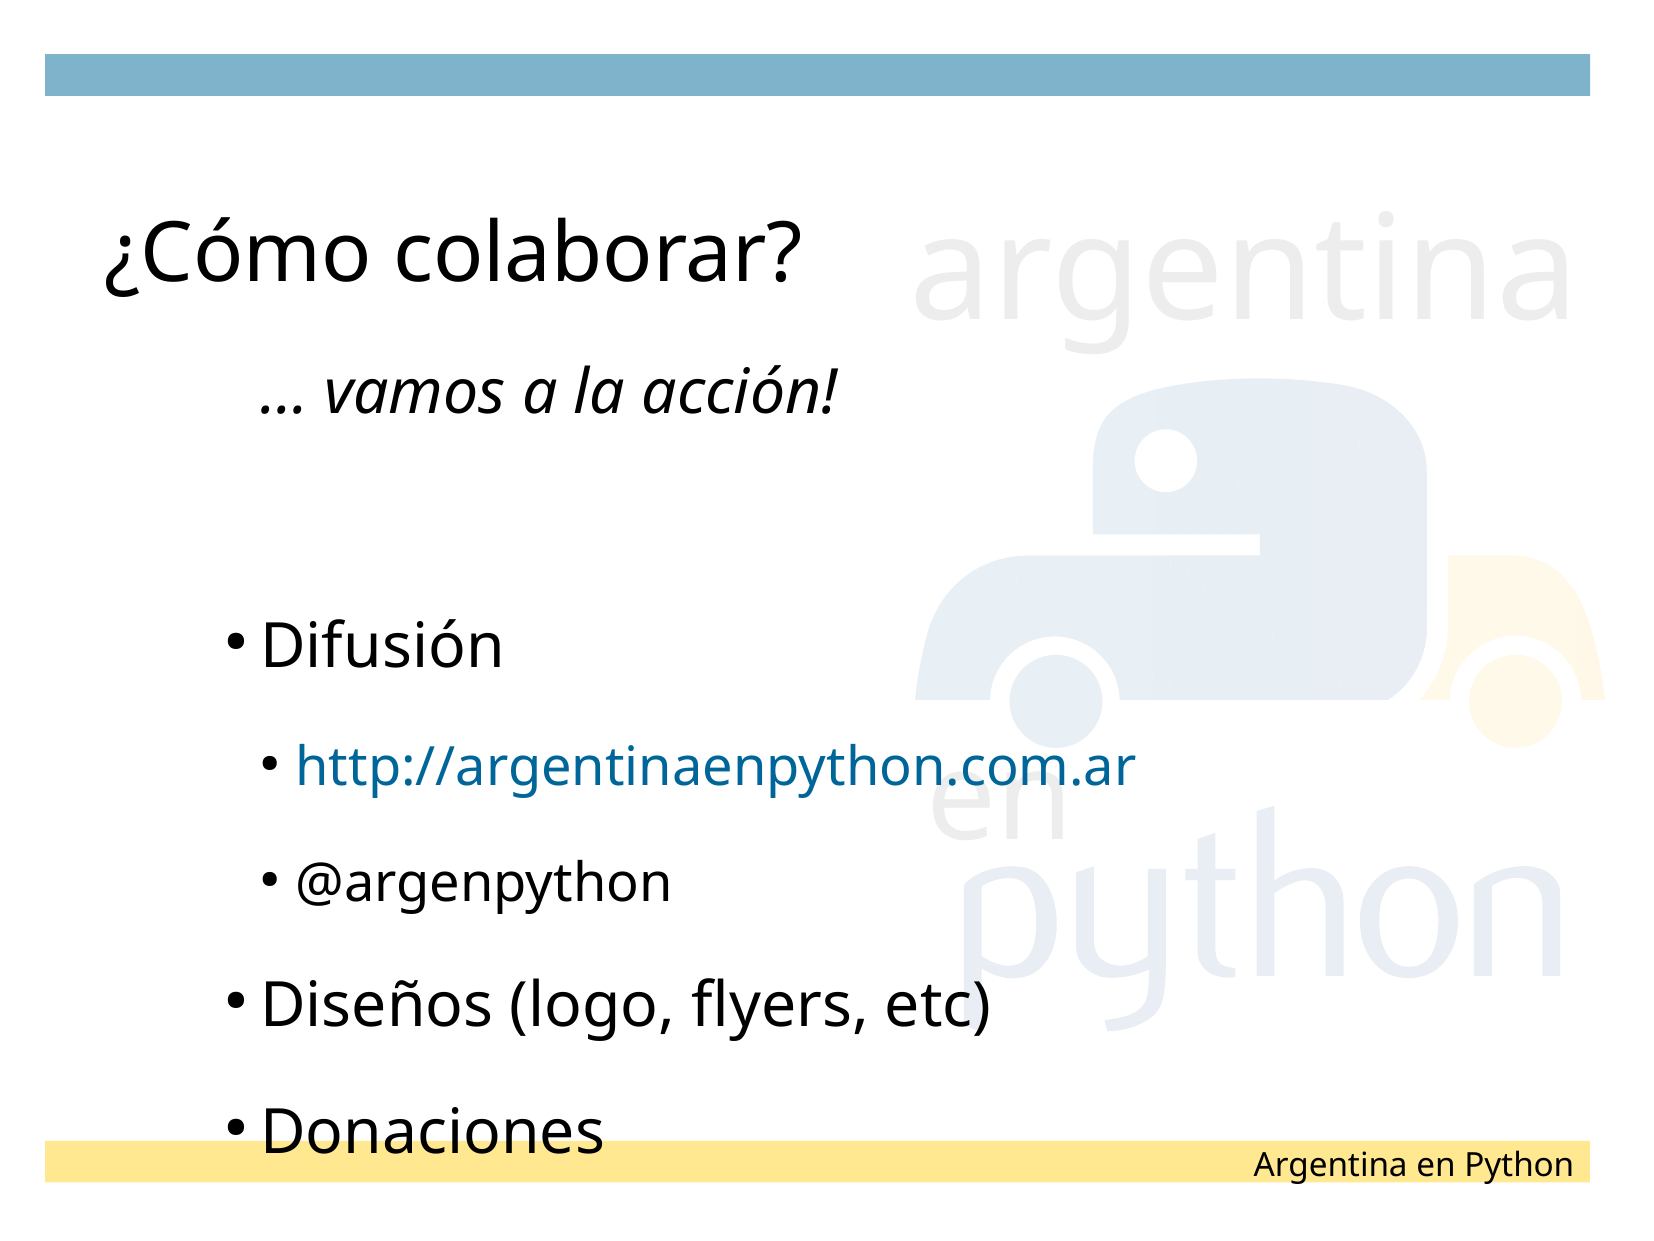

¿Cómo colaborar?
… vamos a la acción!
Difusión
http://argentinaenpython.com.ar
@argenpython
Diseños (logo, flyers, etc)
Donaciones
Argentina en Python